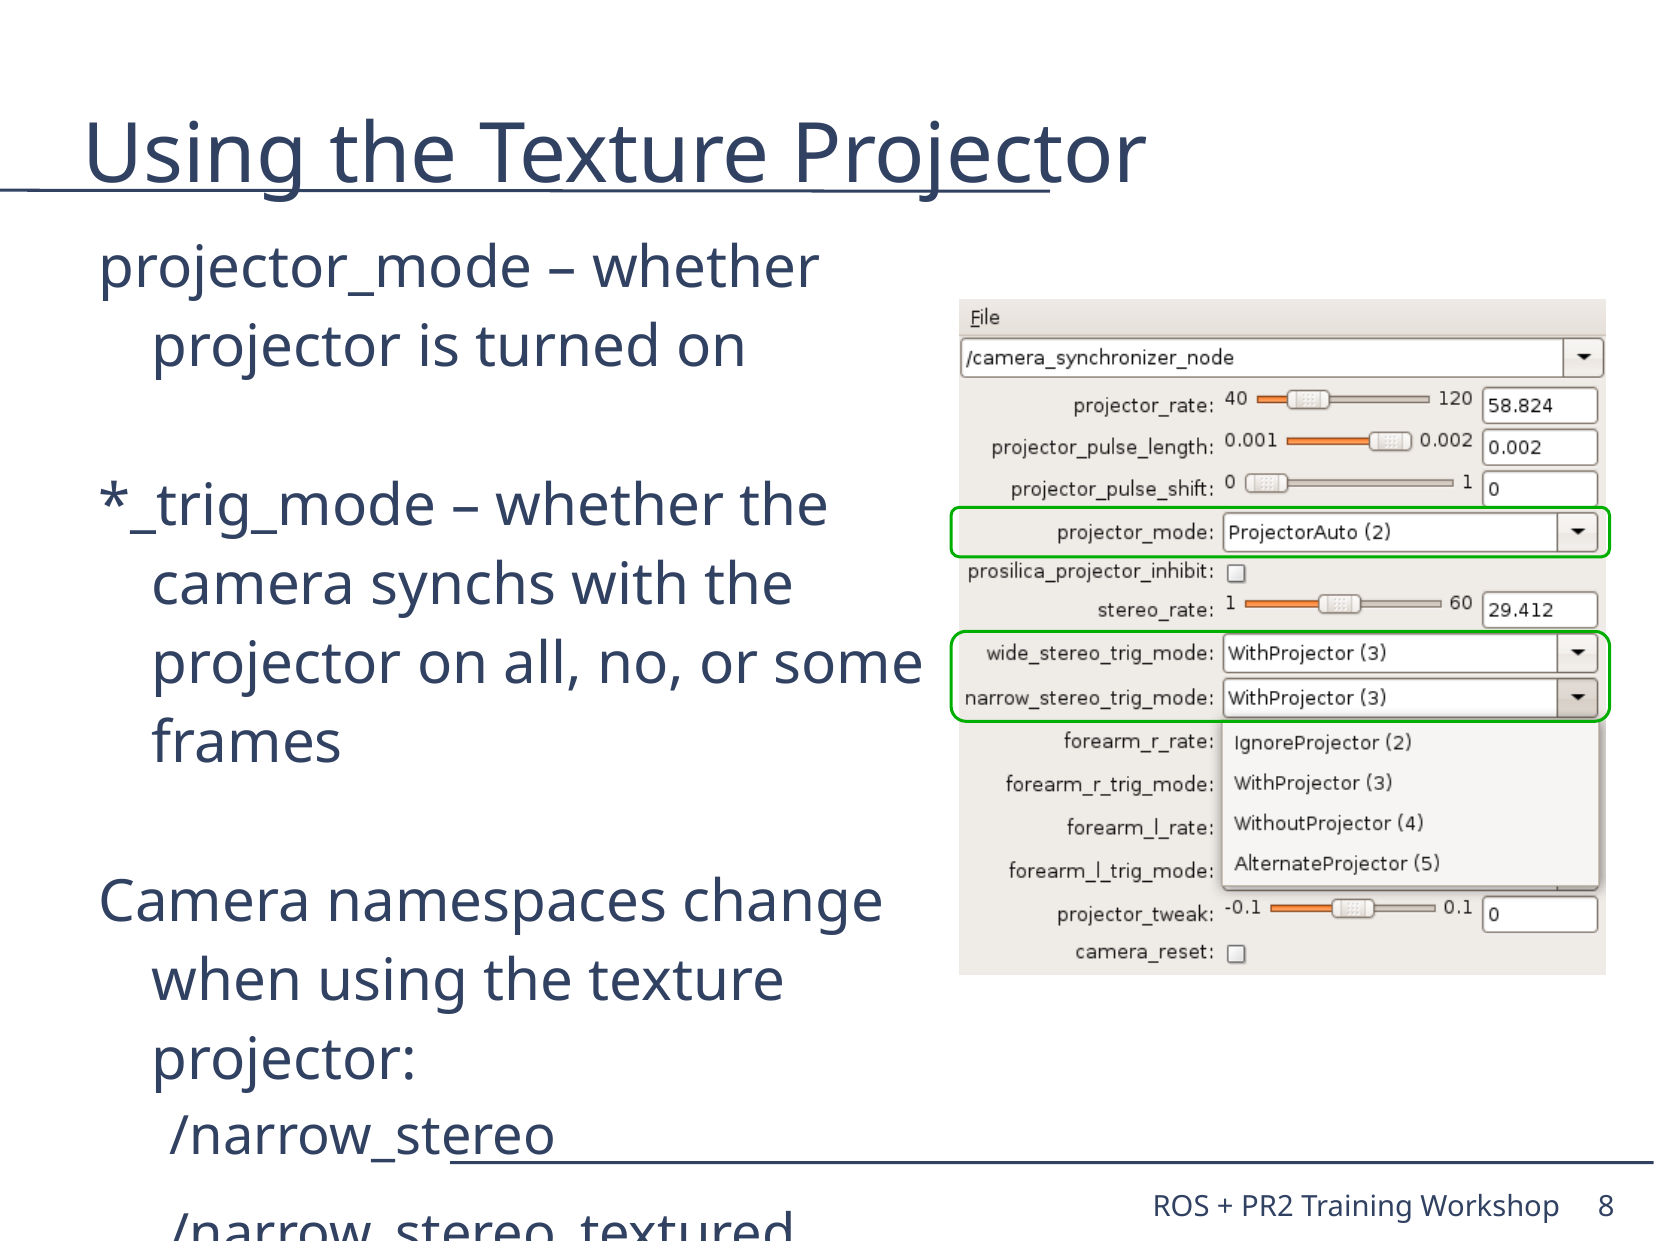

# Using the Texture Projector
projector_mode – whether projector is turned on
*_trig_mode – whether the camera synchs with the projector on all, no, or some frames
Camera namespaces change when using the texture projector:
/narrow_stereo
/narrow_stereo_textured